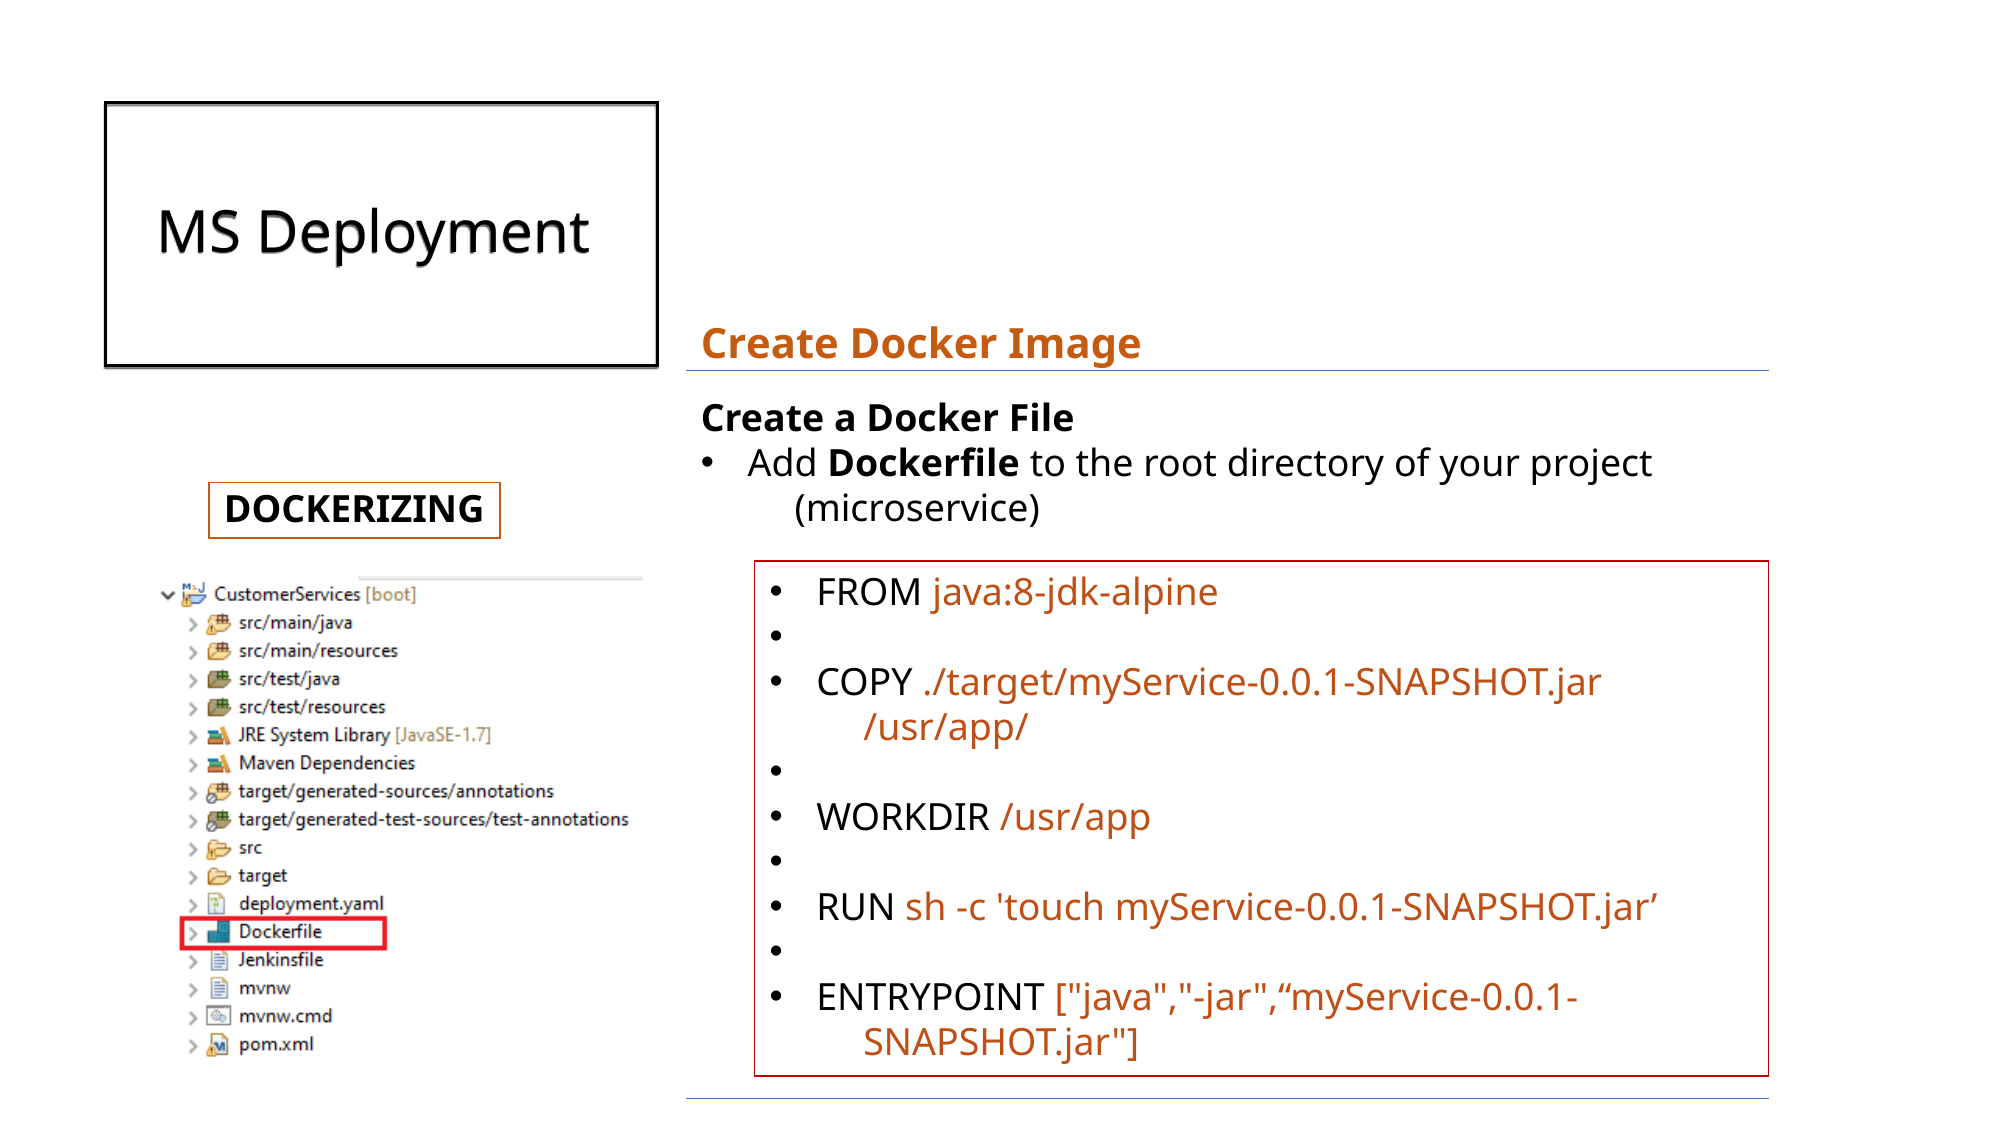

# MS Deployment
Create Docker Image
Create a Docker File
Add Dockerfile to the root directory of your project (microservice)
DOCKERIZING
FROM java:8-jdk-alpine
COPY ./target/myService-0.0.1-SNAPSHOT.jar /usr/app/
WORKDIR /usr/app
RUN sh -c 'touch myService-0.0.1-SNAPSHOT.jar’
ENTRYPOINT ["java","-jar",“myService-0.0.1-SNAPSHOT.jar"]